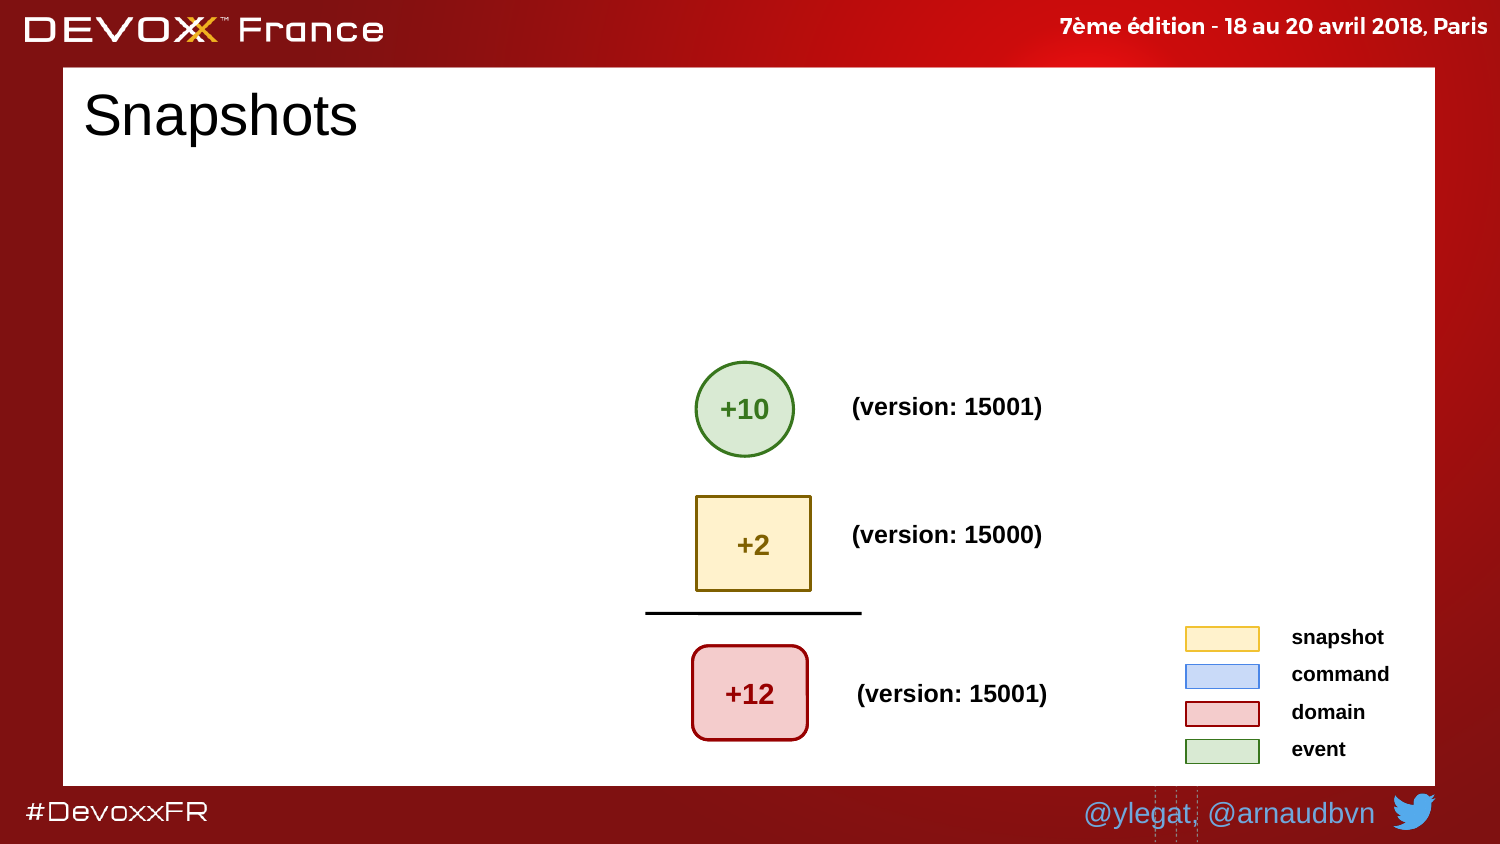

# Snapshots
+10
(version: 15001)
+2
(version: 15000)
snapshot
+12
+12
command
(version: 15001)
domain
event
@ylegat, @arnaudbvn